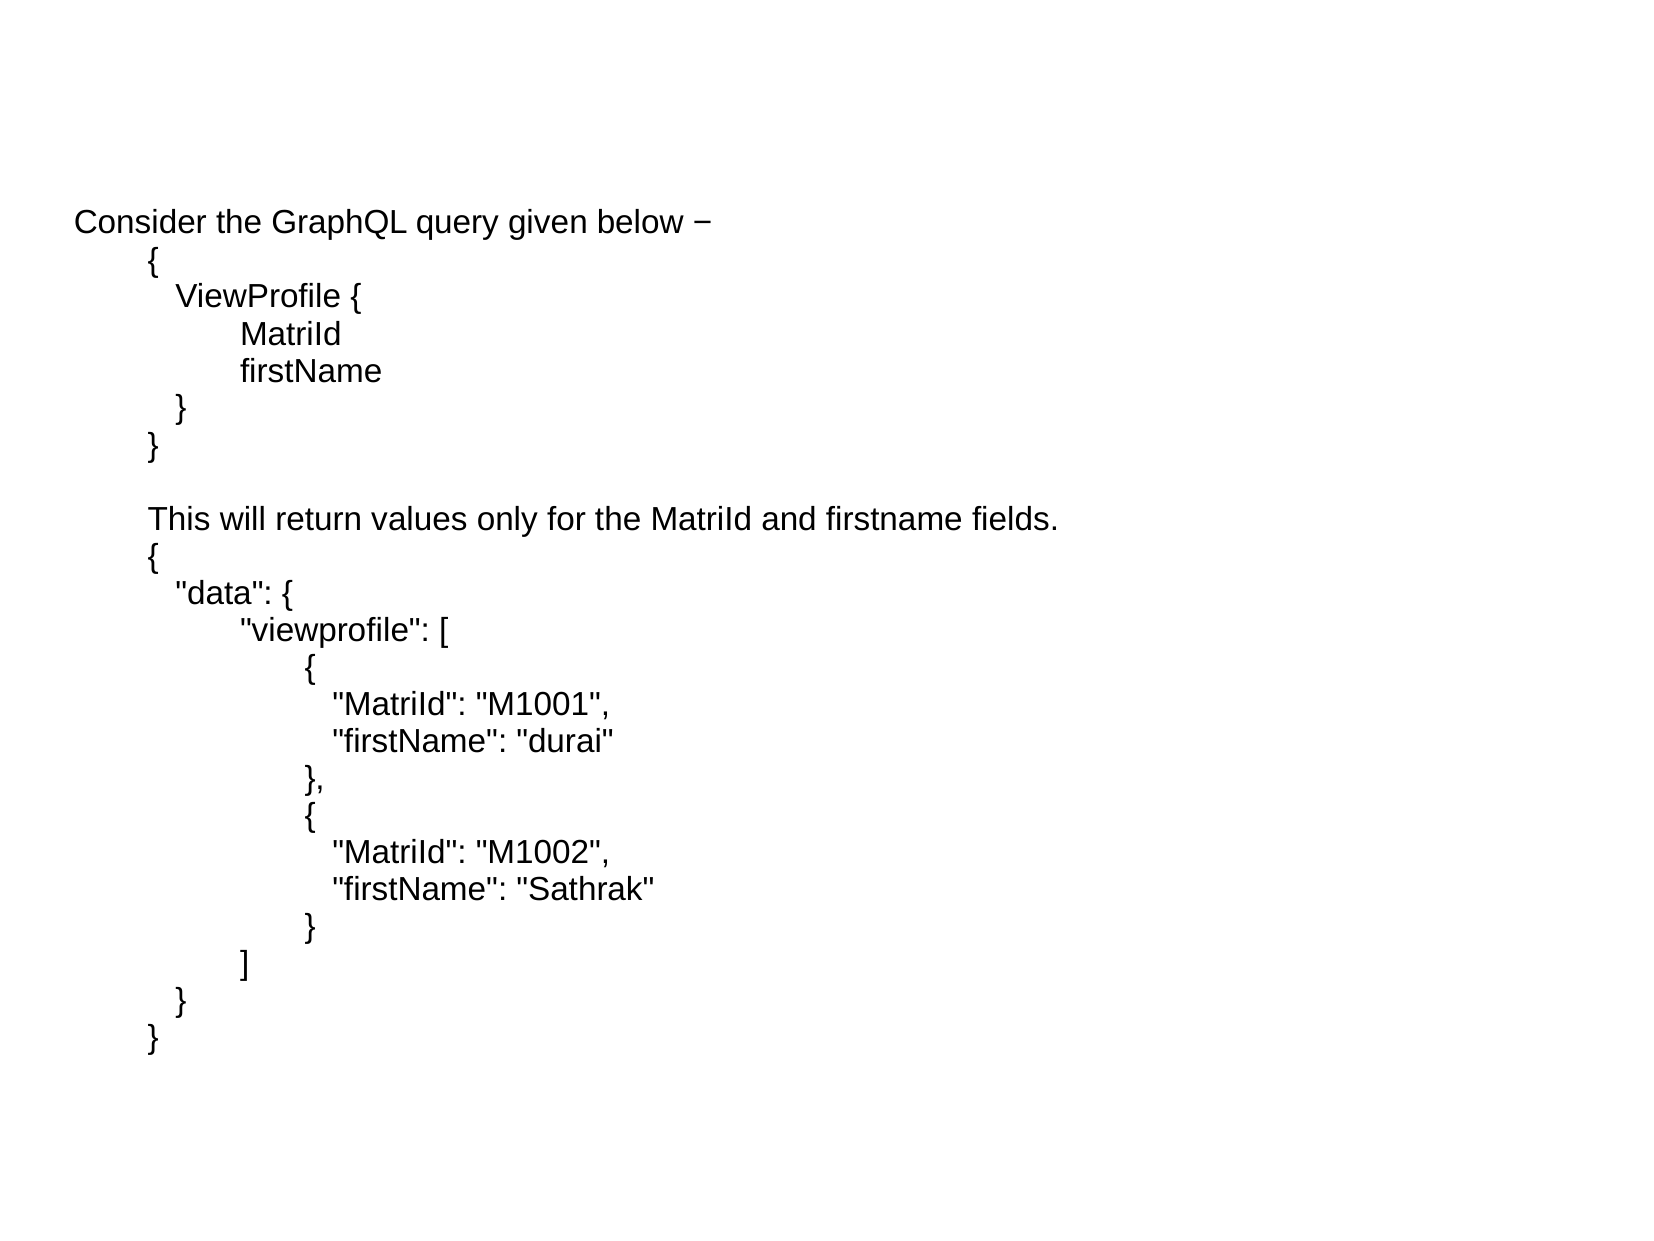

Consider the GraphQL query given below −
	{
	 ViewProfile {
		 MatriId
		 firstName
	 }
	}
	This will return values only for the MatriId and firstname fields.
	{
	 "data": {
		 "viewprofile": [
			 {
			 "MatriId": "M1001",
			 "firstName": "durai"
			 },
			 {
			 "MatriId": "M1002",
			 "firstName": "Sathrak"
			 }
		 ]
	 }
	}